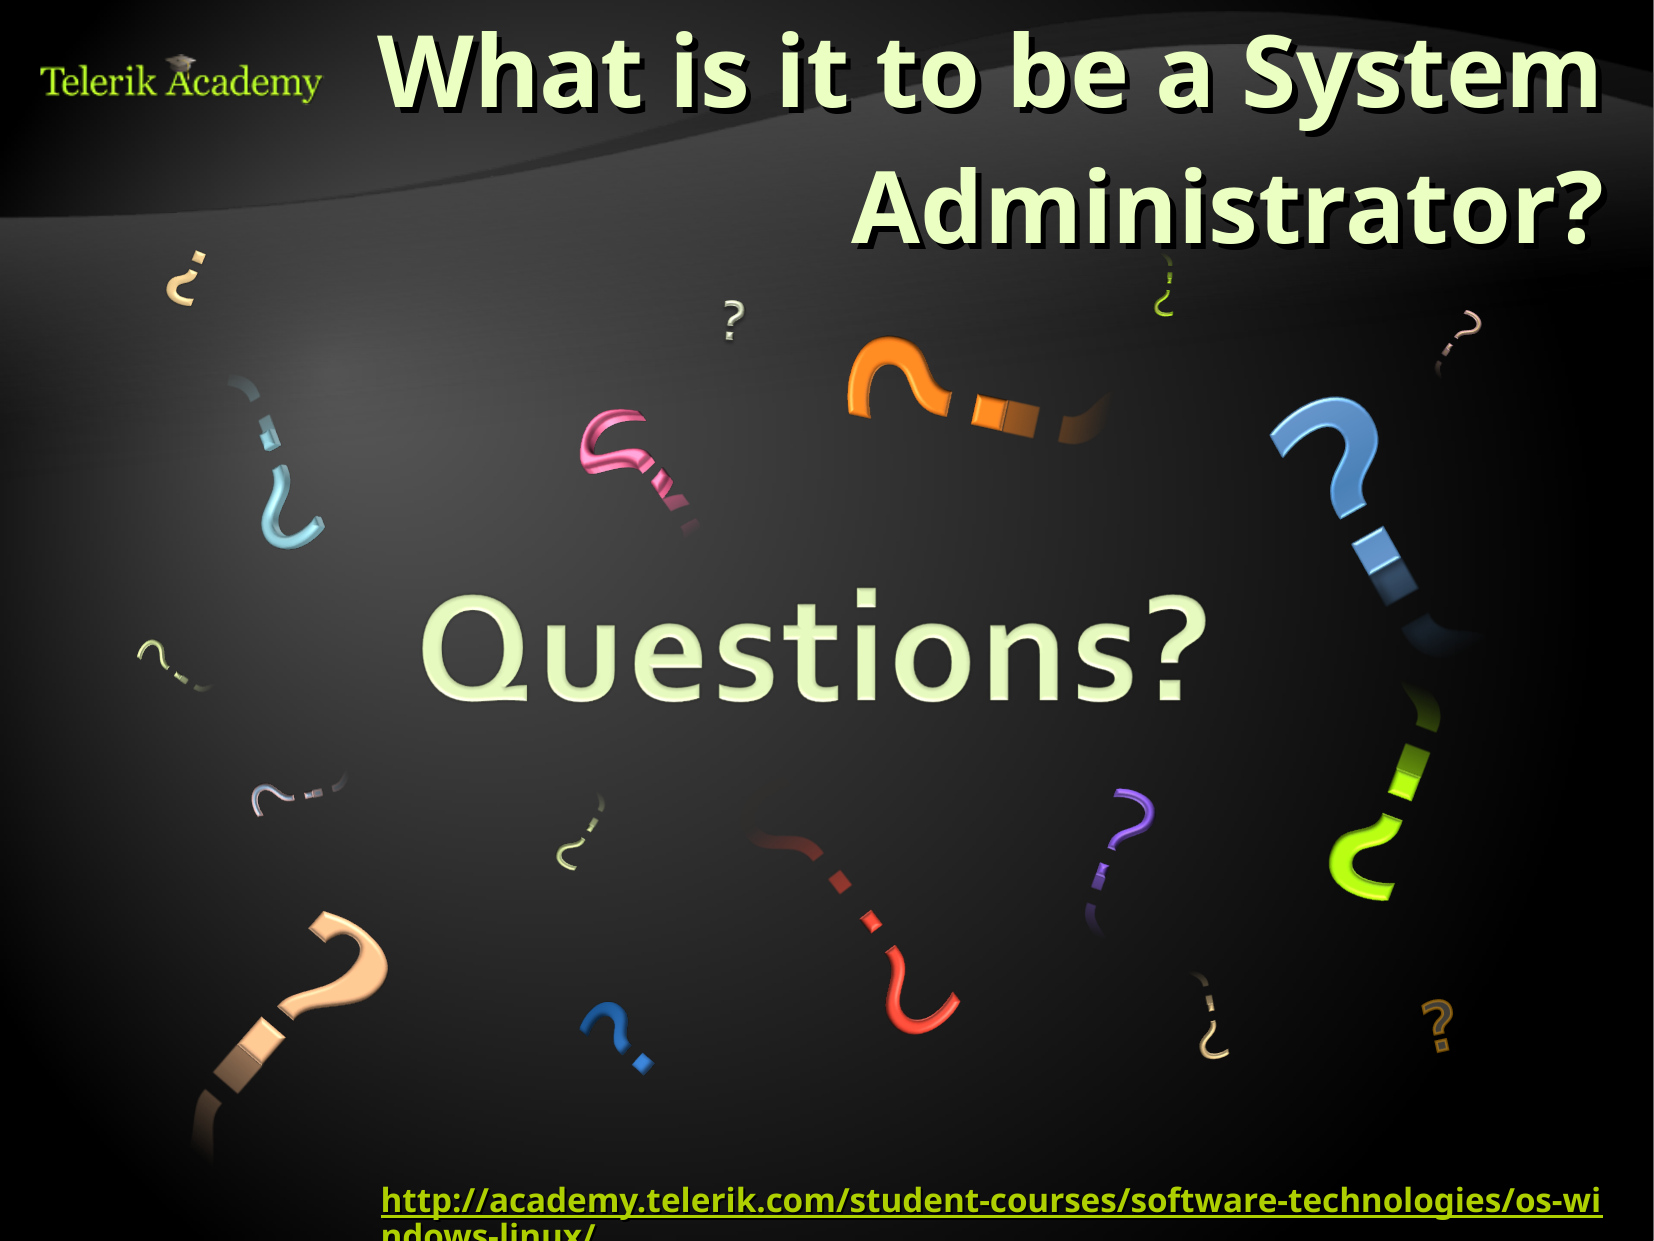

# What is it to be a System Administrator?
http://academy.telerik.com/student-courses/software-technologies/os-windows-linux/